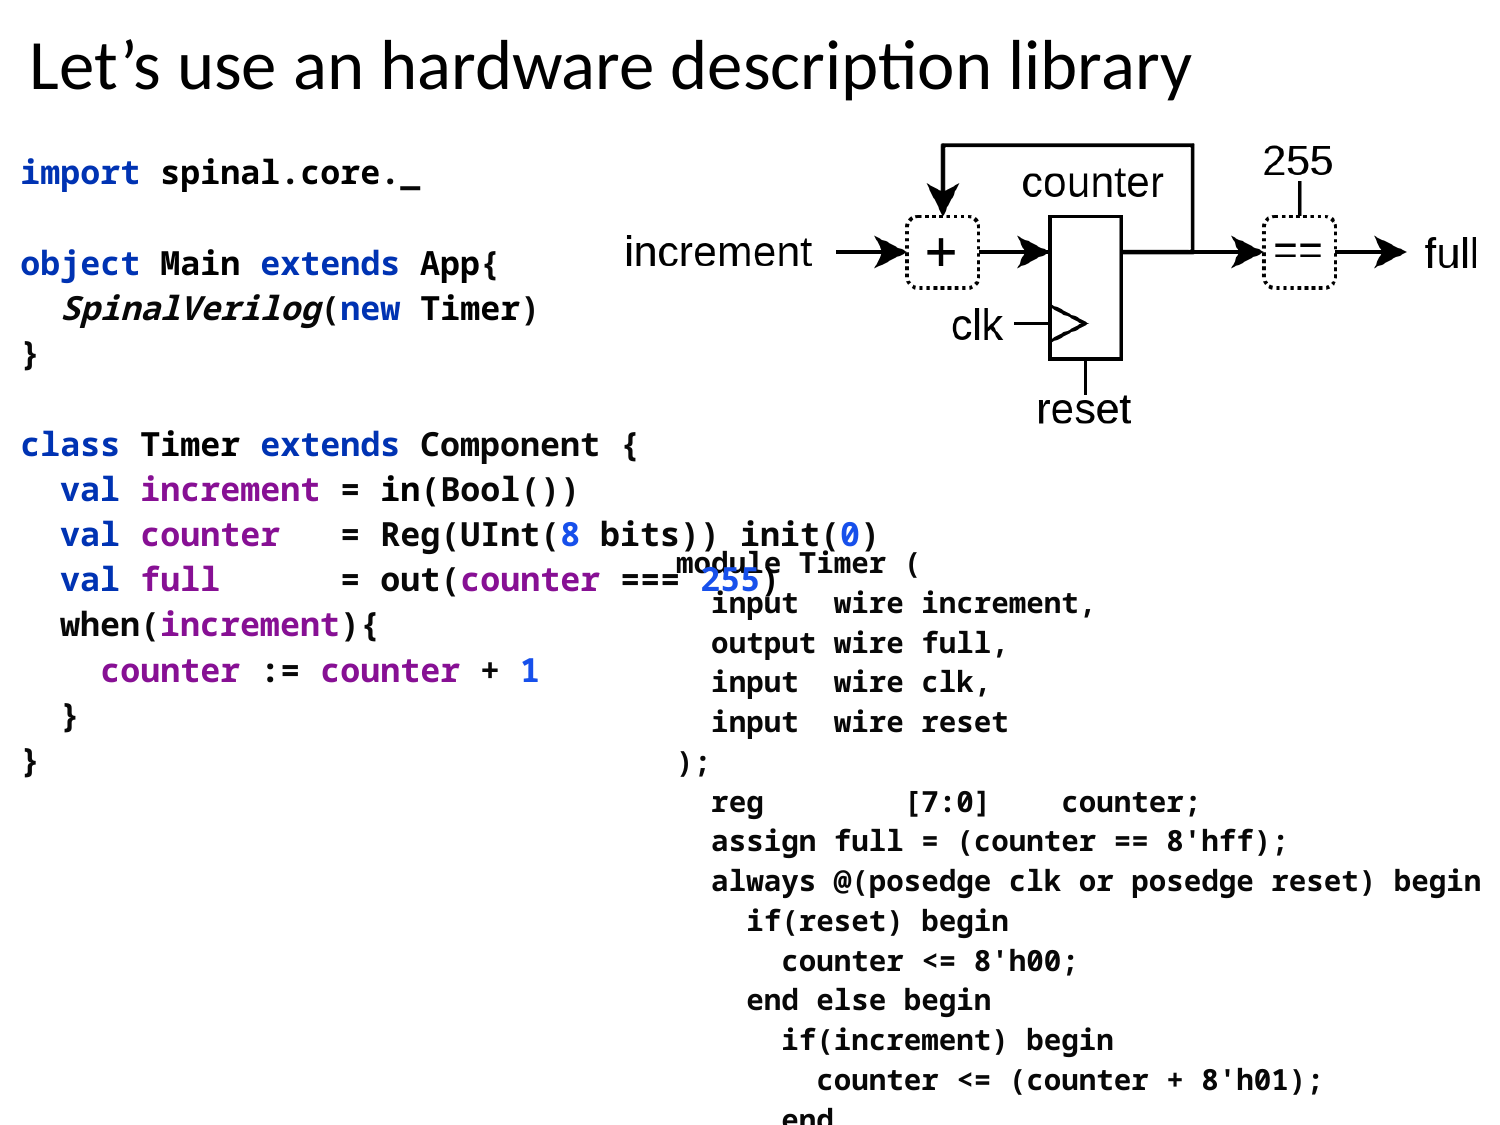

# Let’s use an hardware description library
import spinal.core._
object Main extends App{
 SpinalVerilog(new Timer)
}
class Timer extends Component {
 val increment = in(Bool())
 val counter = Reg(UInt(8 bits)) init(0)
 val full = out(counter === 255)
 when(increment){
 counter := counter + 1
 }
}
module Timer (
 input wire increment,
 output wire full,
 input wire clk,
 input wire reset
);
 reg [7:0] counter;
 assign full = (counter == 8'hff);
 always @(posedge clk or posedge reset) begin
 if(reset) begin
 counter <= 8'h00;
 end else begin
 if(increment) begin
 counter <= (counter + 8'h01);
 end
 end
 end
endmodule